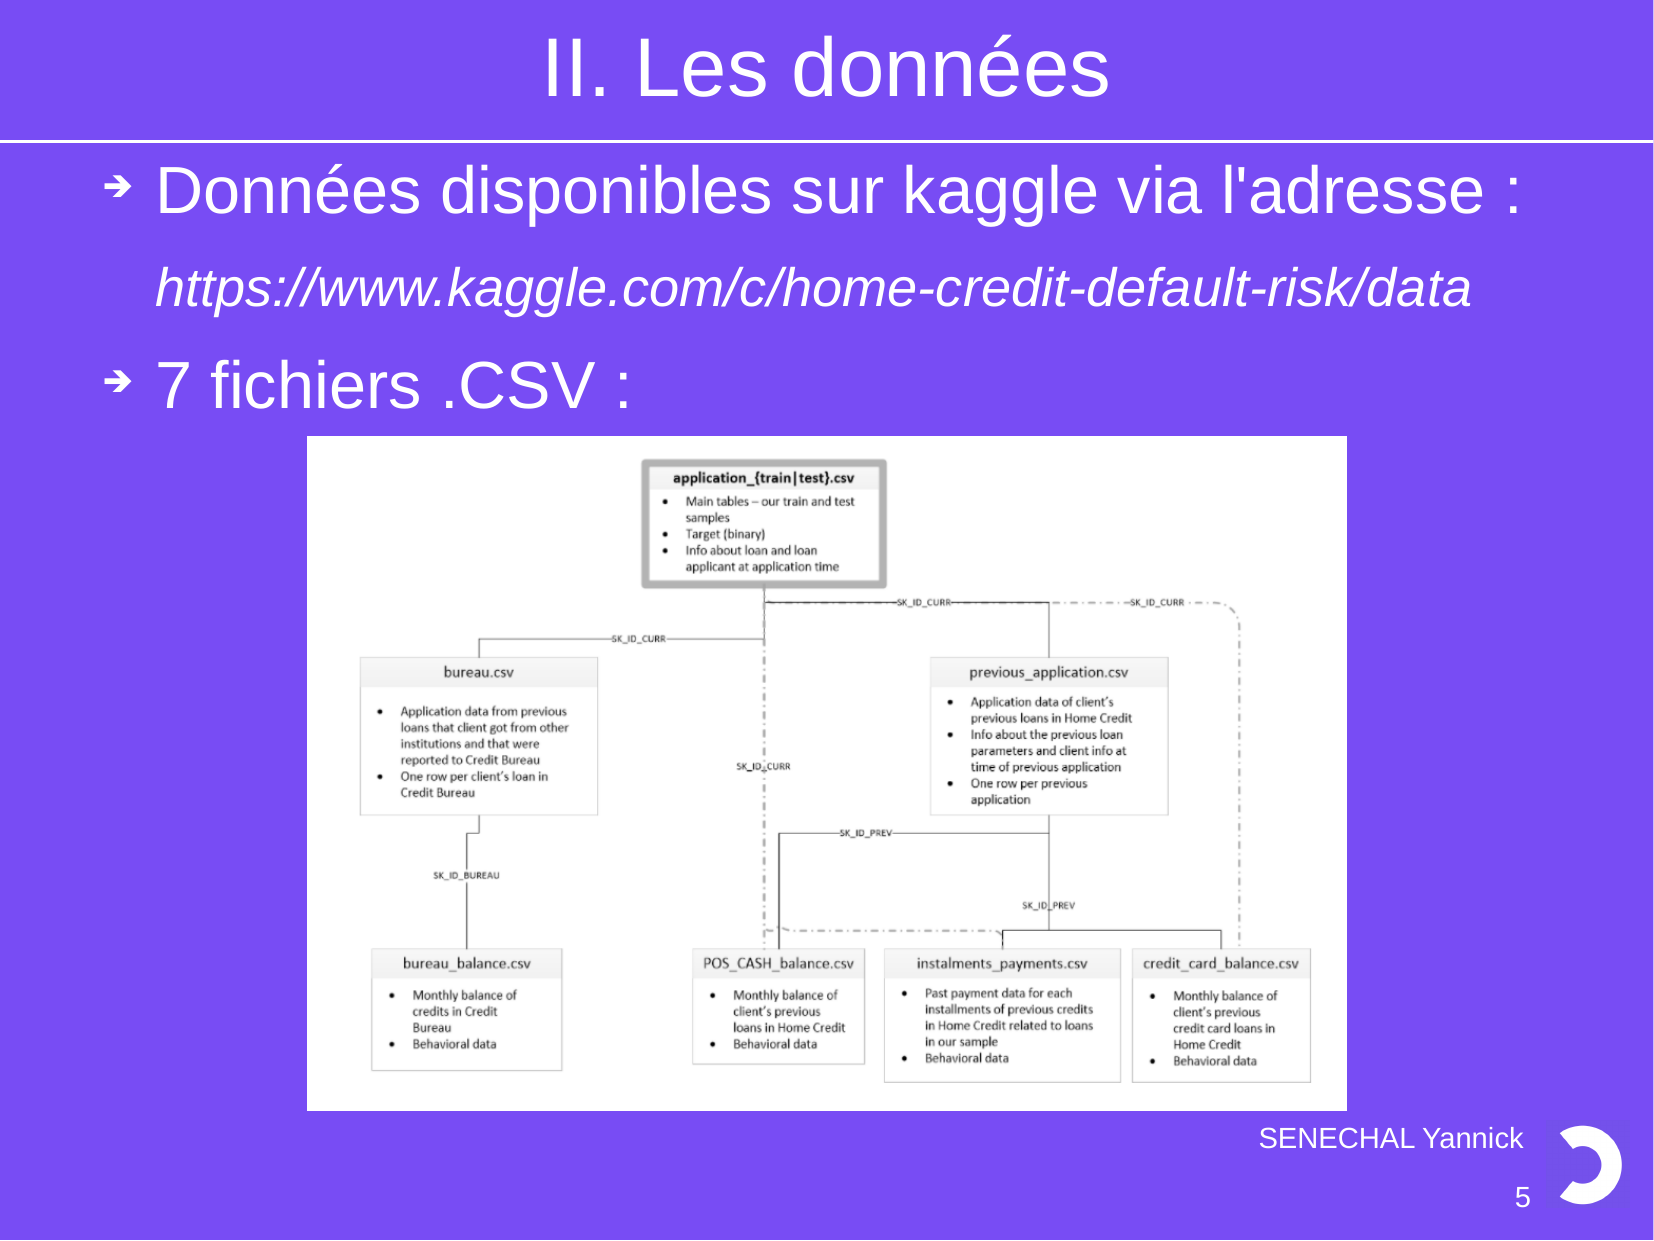

# II. Les données
Données disponibles sur kaggle via l'adresse :
https://www.kaggle.com/c/home-credit-default-risk/data
7 fichiers .CSV :
SENECHAL Yannick
5